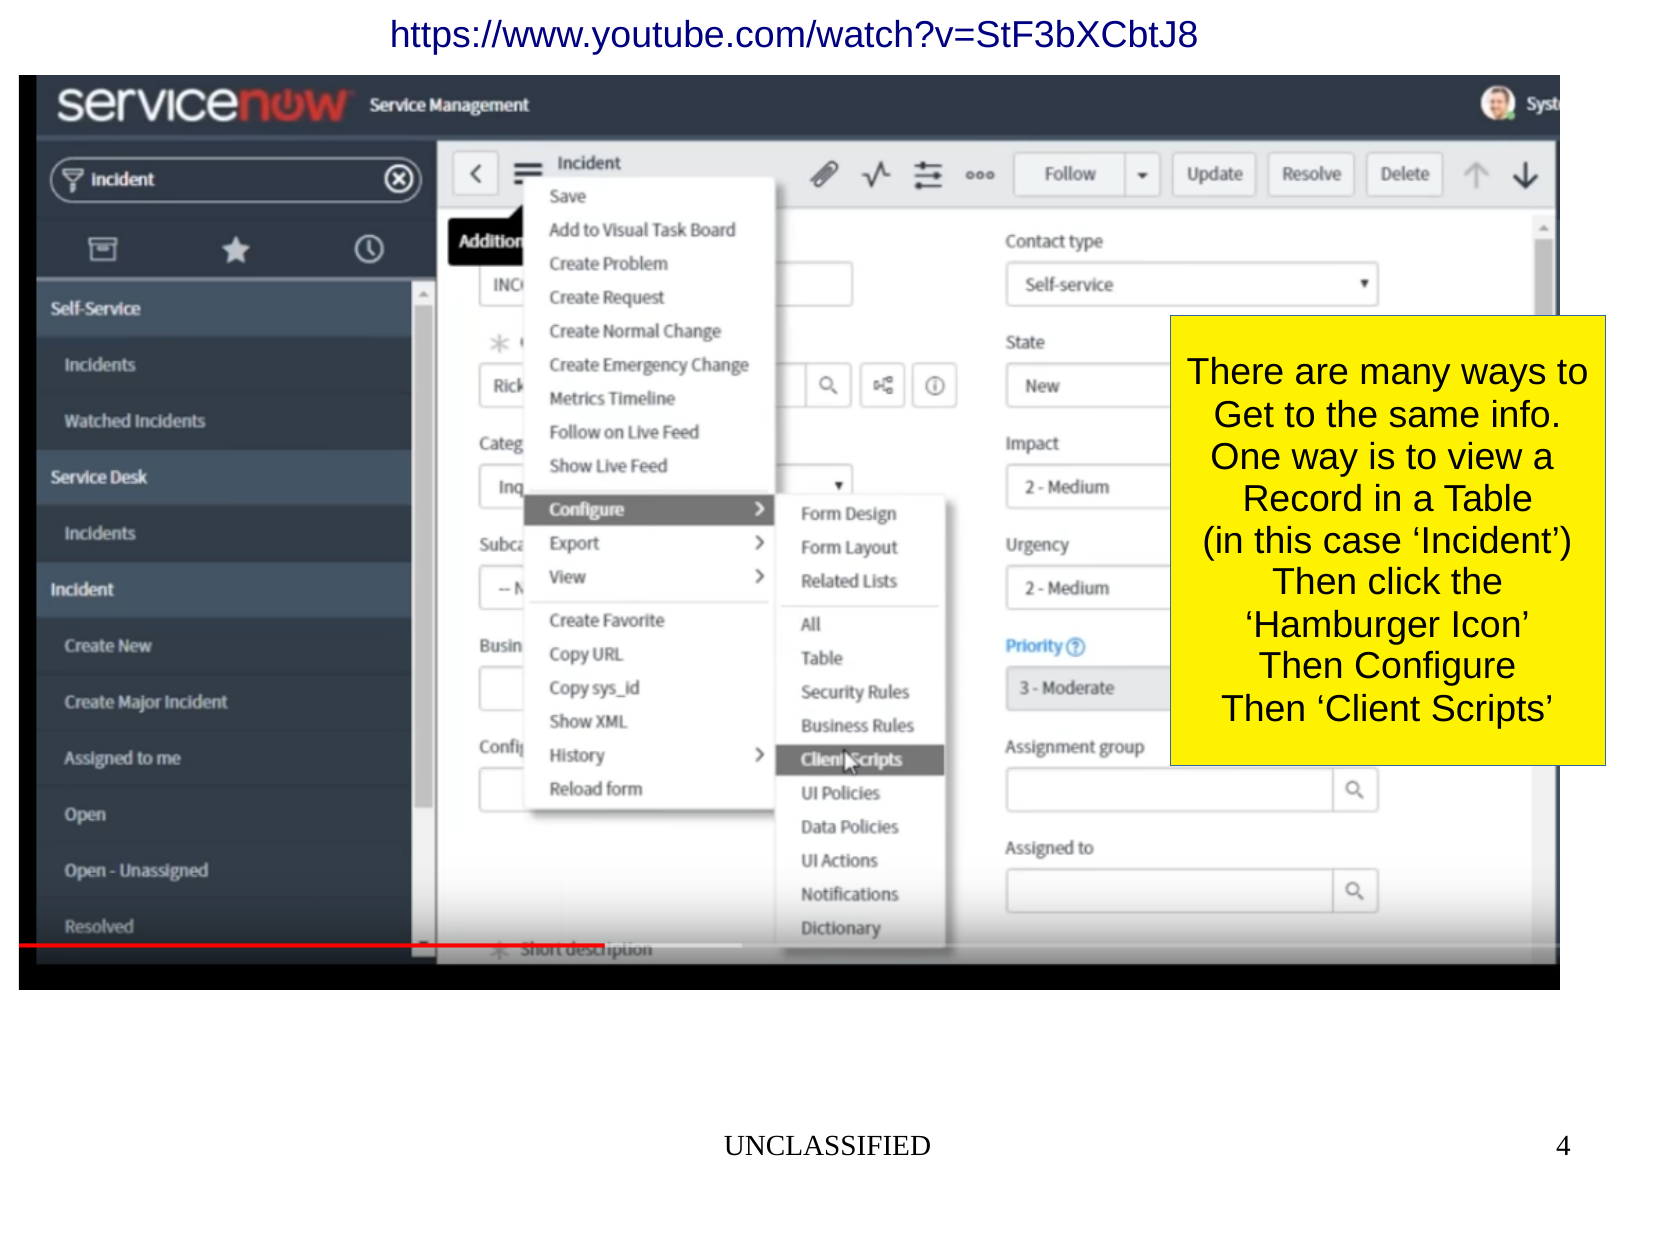

https://www.youtube.com/watch?v=StF3bXCbtJ8
There are many ways to
Get to the same info.
One way is to view a
Record in a Table
(in this case ‘Incident’)
Then click the
‘Hamburger Icon’
Then Configure
Then ‘Client Scripts’
UNCLASSIFIED
4